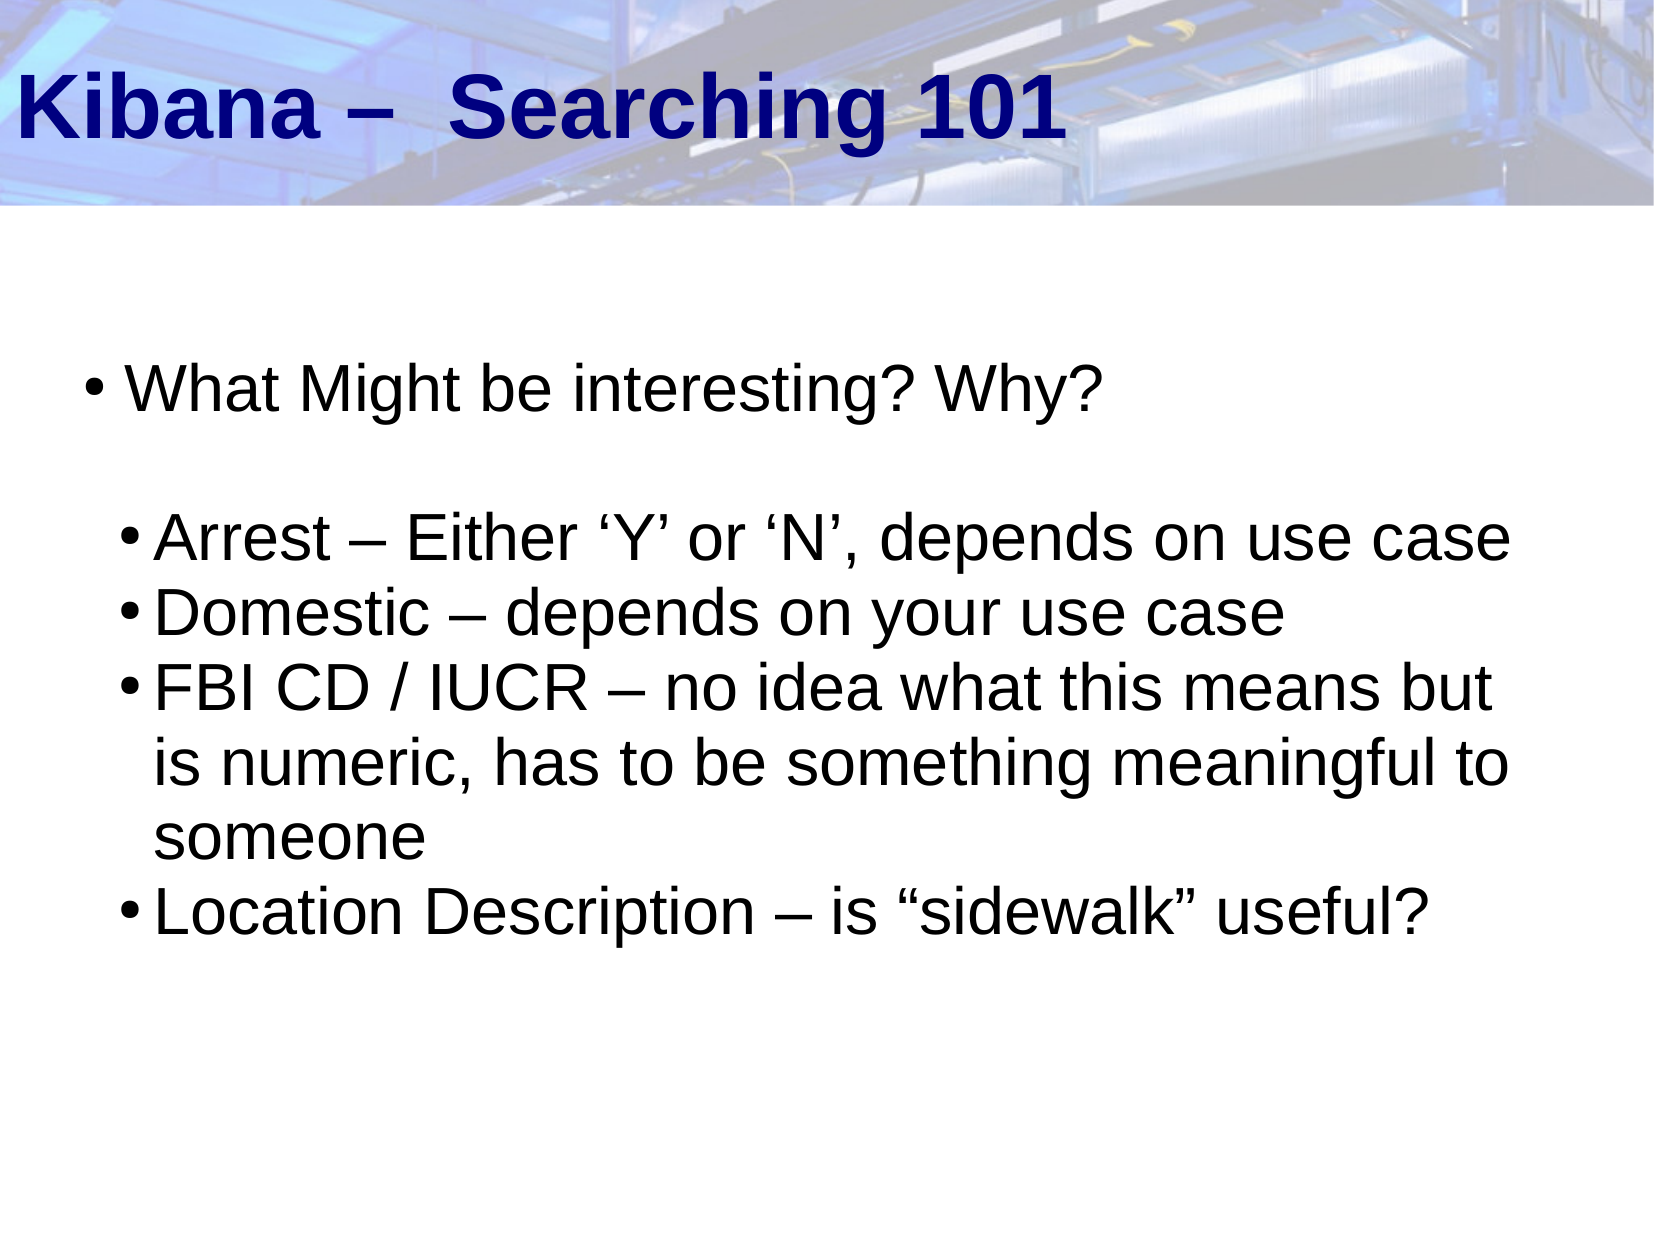

# Kibana – Searching 101
 What Might be interesting? Why?
Arrest – Either ‘Y’ or ‘N’, depends on use case
Domestic – depends on your use case
FBI CD / IUCR – no idea what this means but is numeric, has to be something meaningful to someone
Location Description – is “sidewalk” useful?